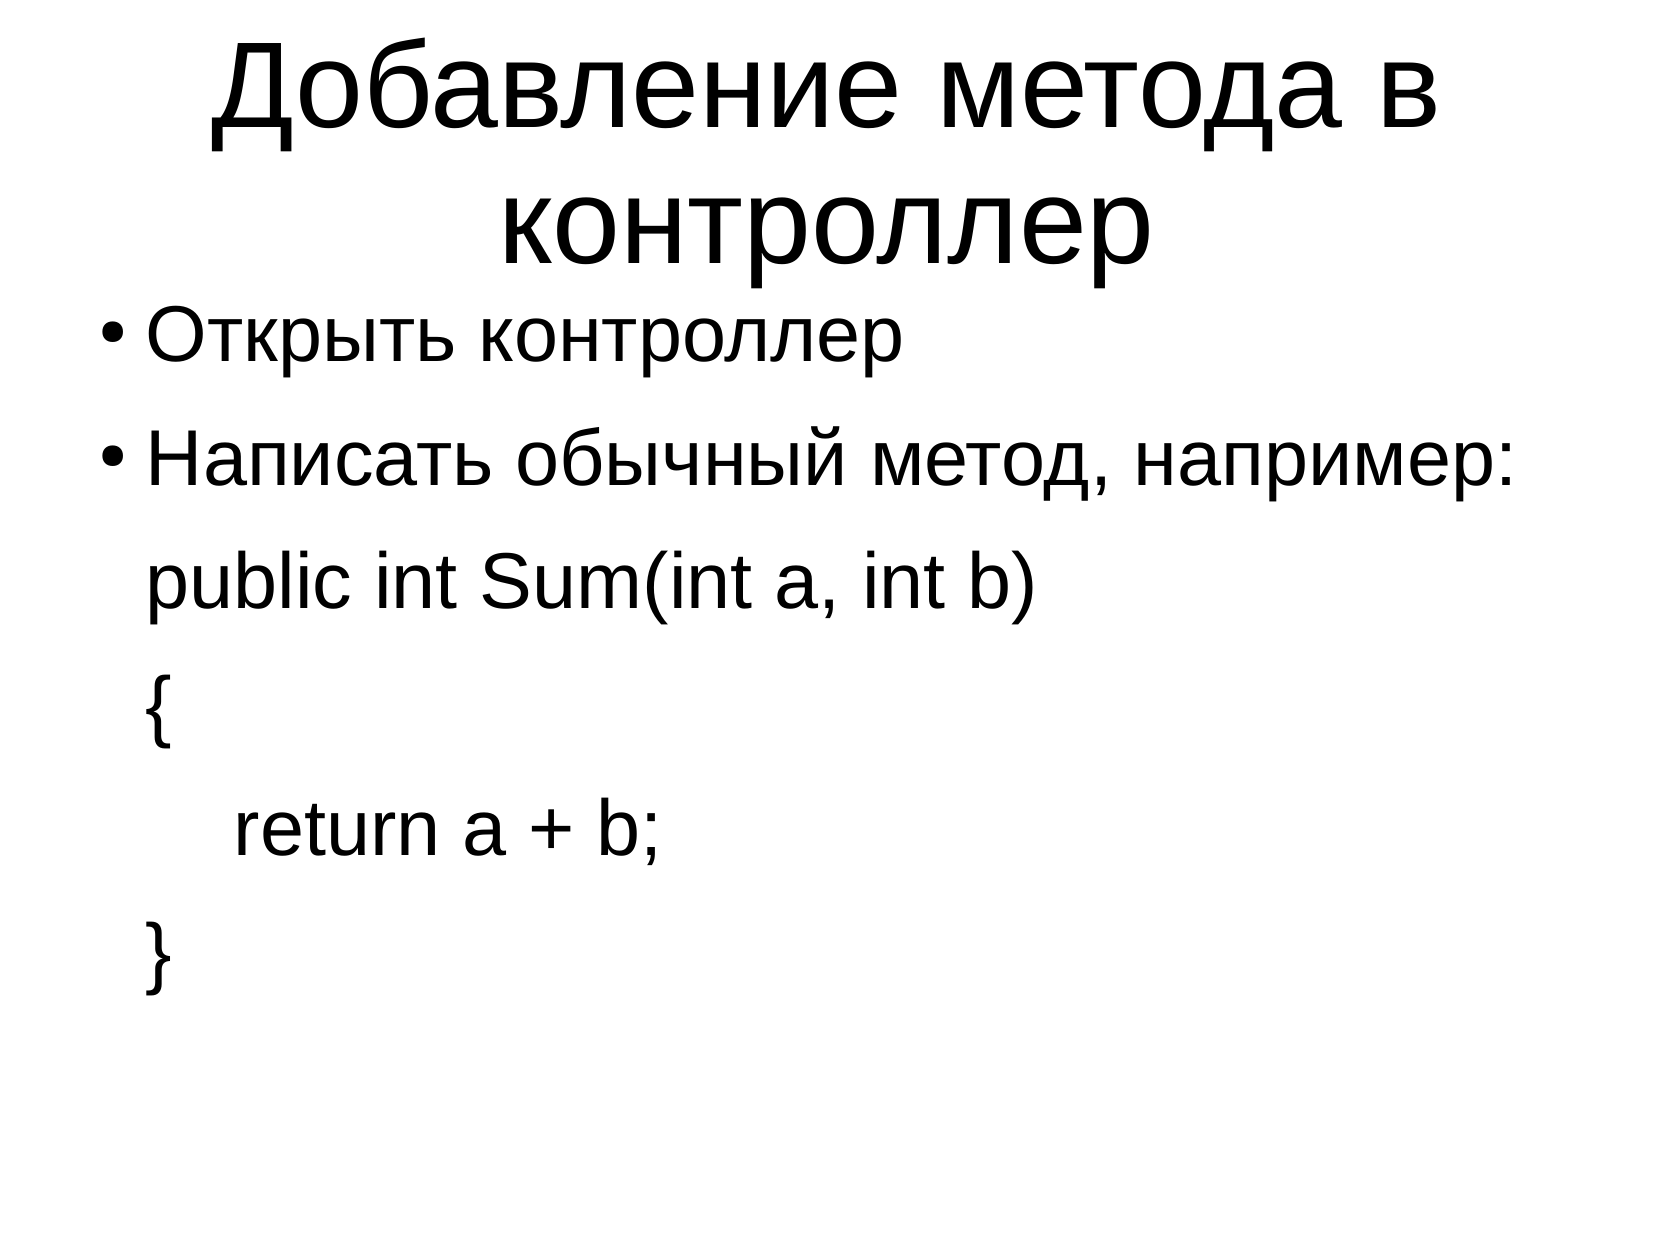

# Добавление метода в контроллер
Открыть контроллер
Написать обычный метод, например:
public int Sum(int a, int b)
{
 return a + b;
}